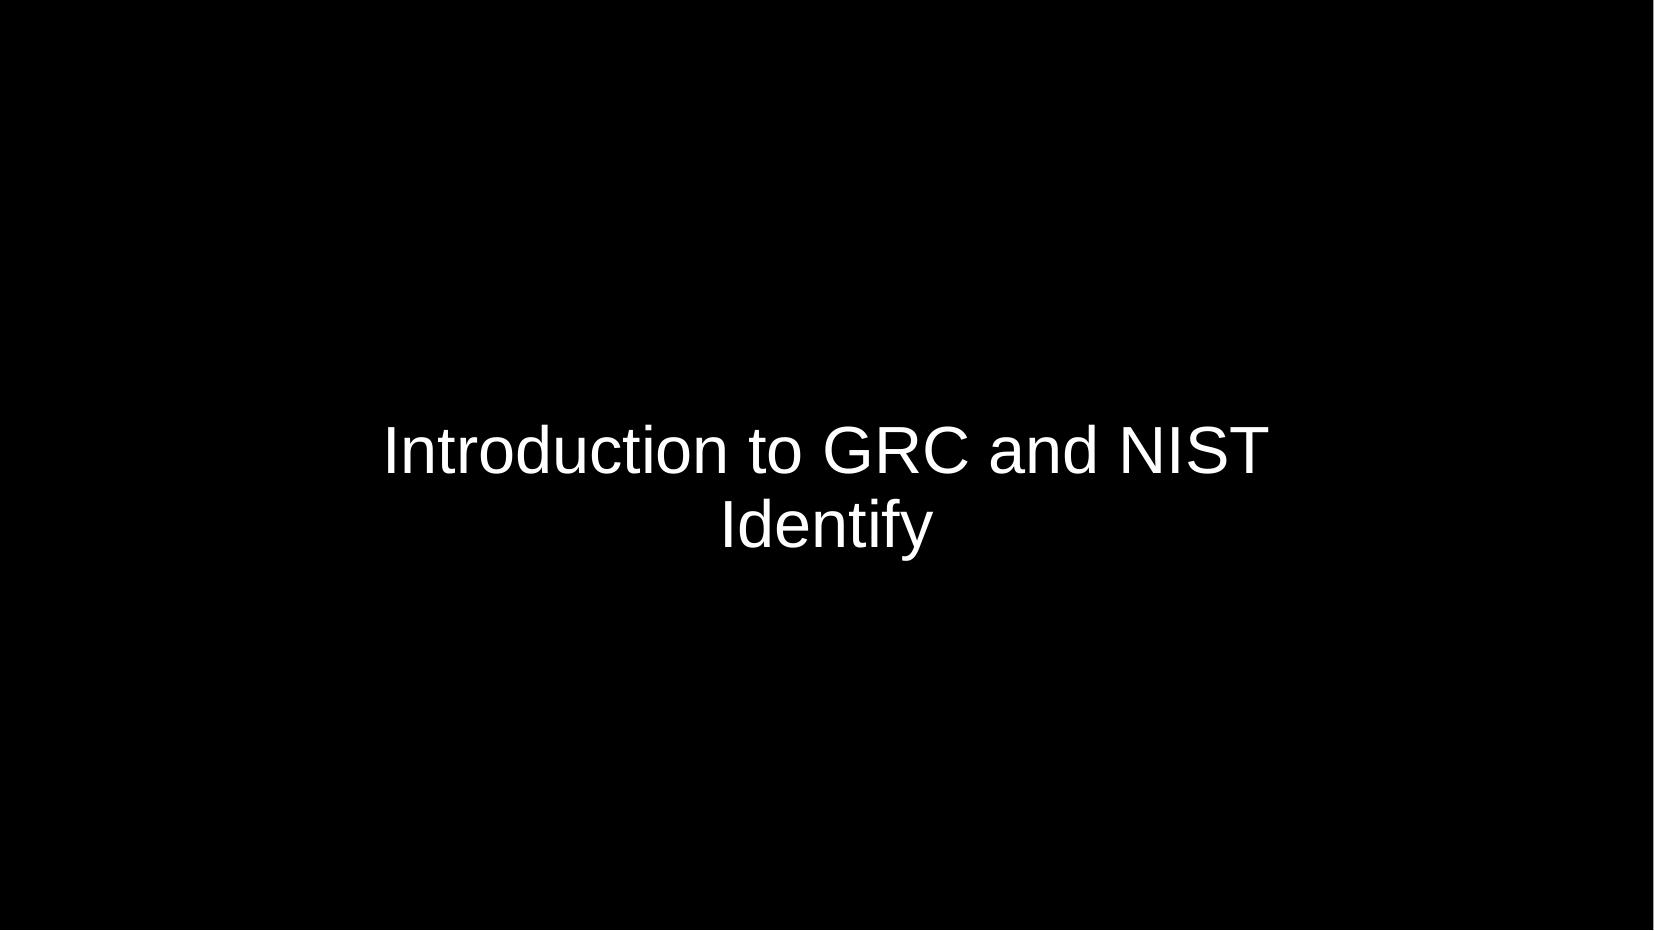

# Introduction to GRC and NIST Identify